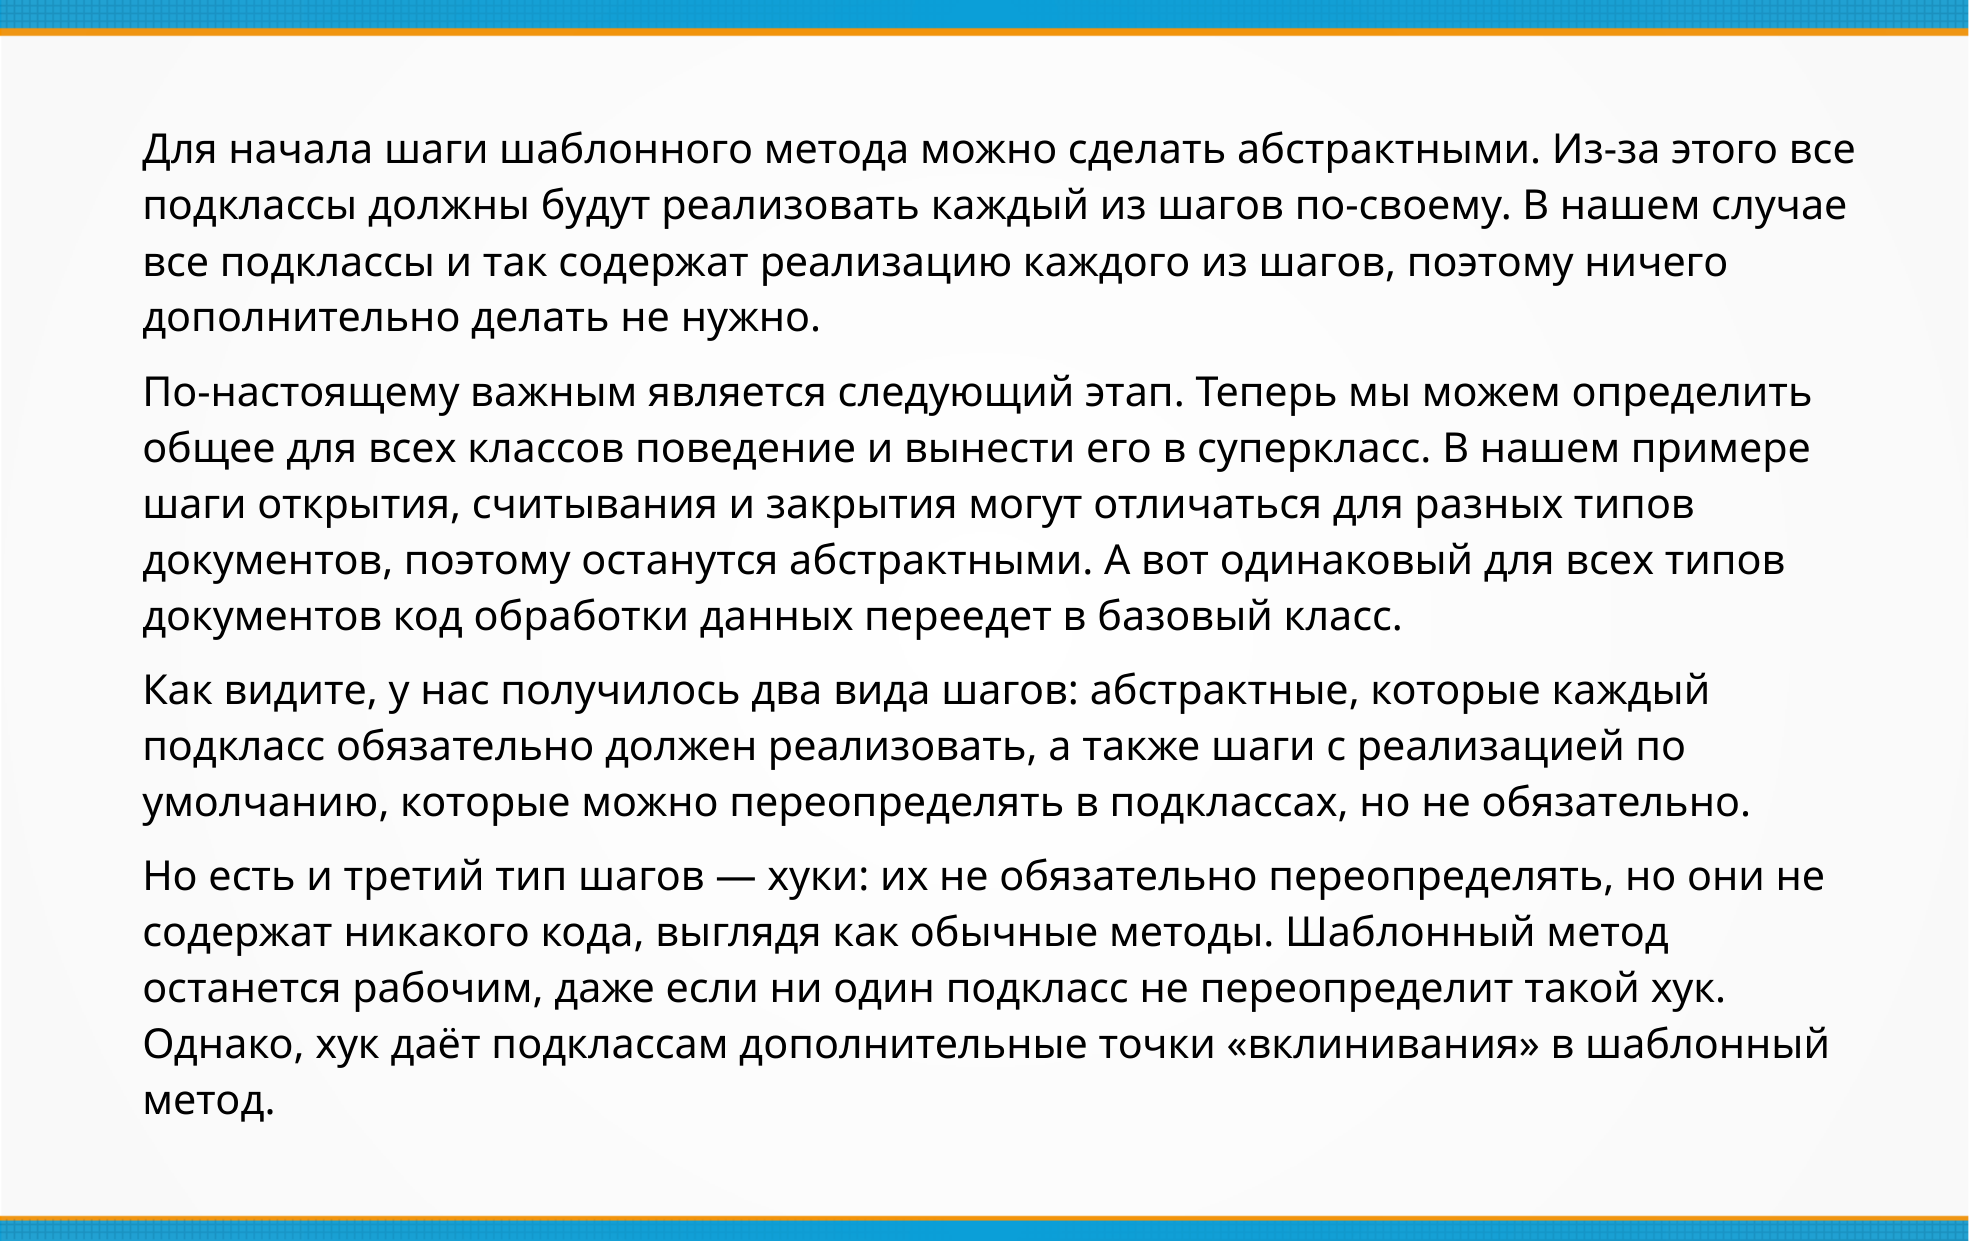

# Для начала шаги шаблонного метода можно сделать абстрактными. Из-за этого все подклассы должны будут реализовать каждый из шагов по-своему. В нашем случае все подклассы и так содержат реализацию каждого из шагов, поэтому ничего дополнительно делать не нужно.
По-настоящему важным является следующий этап. Теперь мы можем определить общее для всех классов поведение и вынести его в суперкласс. В нашем примере шаги открытия, считывания и закрытия могут отличаться для разных типов документов, поэтому останутся абстрактными. А вот одинаковый для всех типов документов код обработки данных переедет в базовый класс.
Как видите, у нас получилось два вида шагов: абстрактные, которые каждый подкласс обязательно должен реализовать, а также шаги с реализацией по умолчанию, которые можно переопределять в подклассах, но не обязательно.
Но есть и третий тип шагов — хуки: их не обязательно переопределять, но они не содержат никакого кода, выглядя как обычные методы. Шаблонный метод останется рабочим, даже если ни один подкласс не переопределит такой хук. Однако, хук даёт подклассам дополнительные точки «вклинивания» в шаблонный метод.